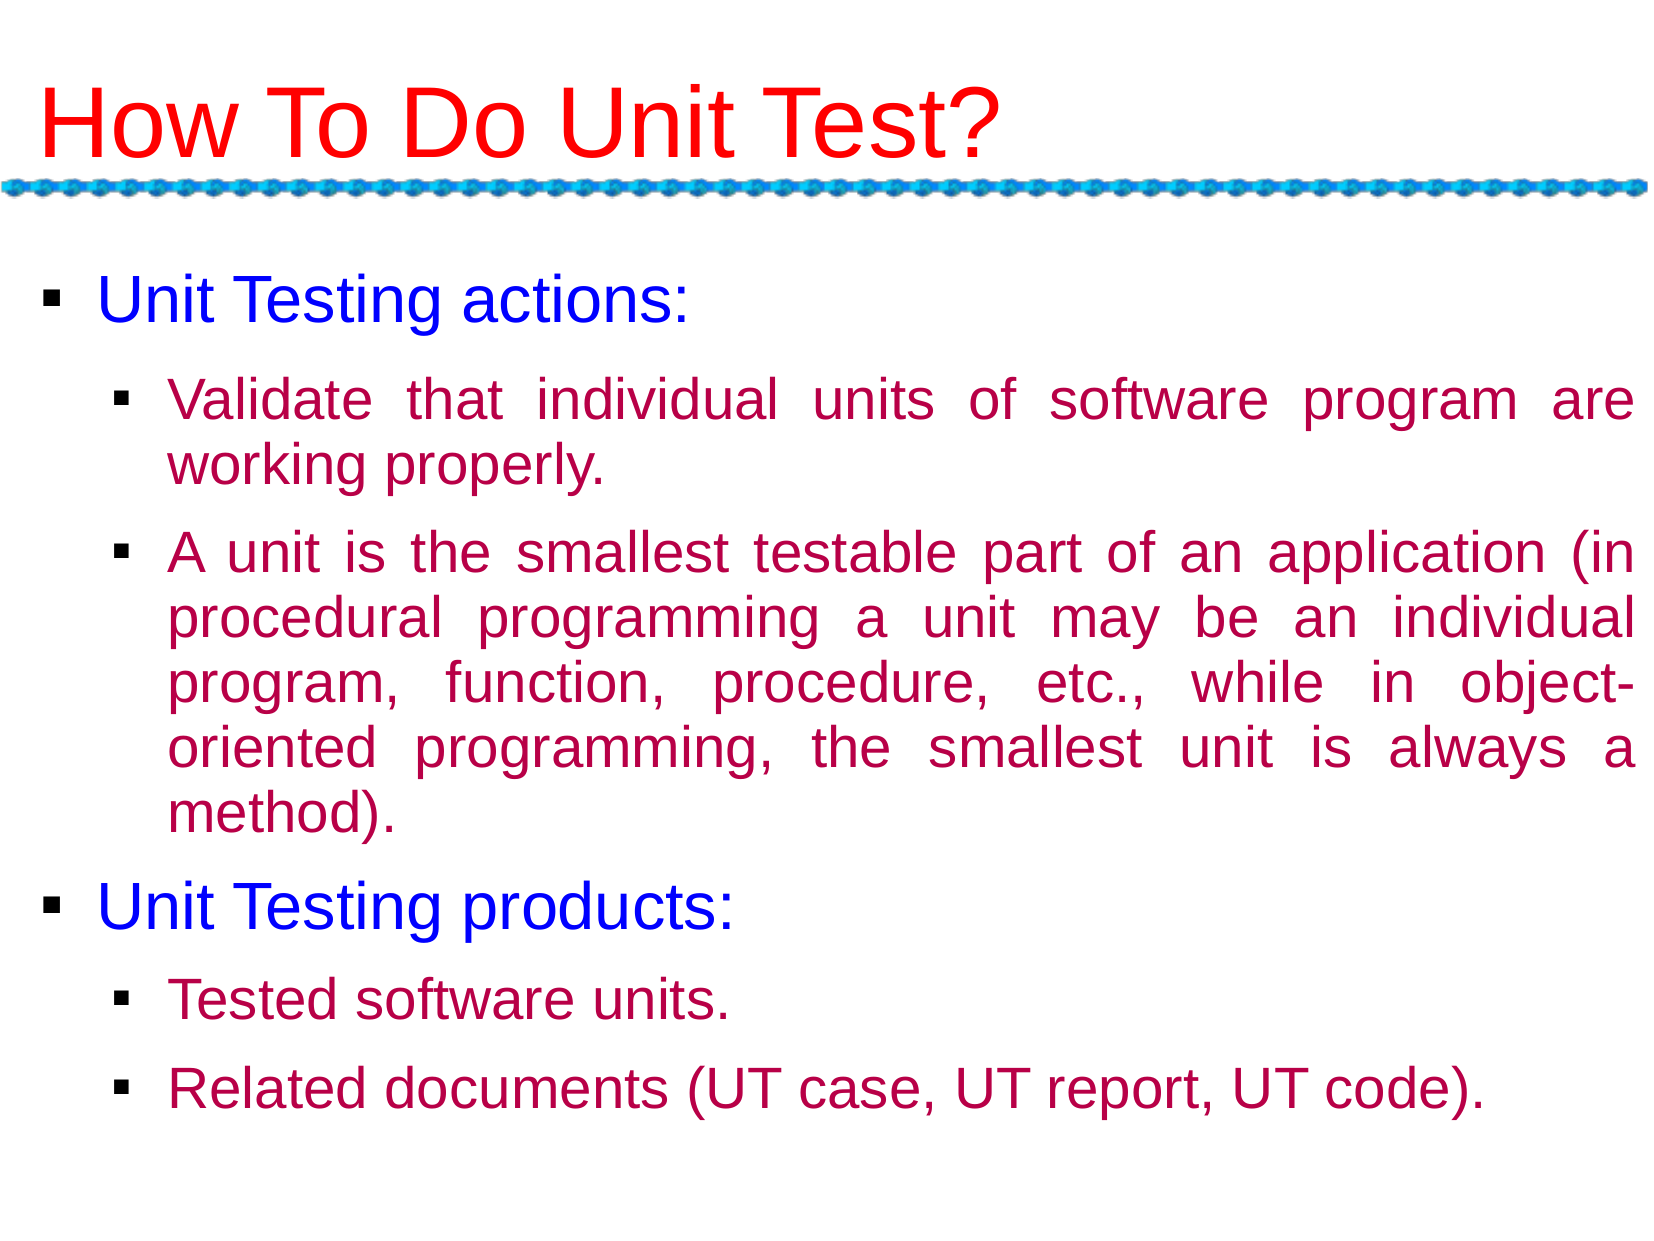

# How To Do Unit Test?
Unit Testing actions:
Validate that individual units of software program are working properly.
A unit is the smallest testable part of an application (in procedural programming a unit may be an individual program, function, procedure, etc., while in object-oriented programming, the smallest unit is always a method).
Unit Testing products:
Tested software units.
Related documents (UT case, UT report, UT code).